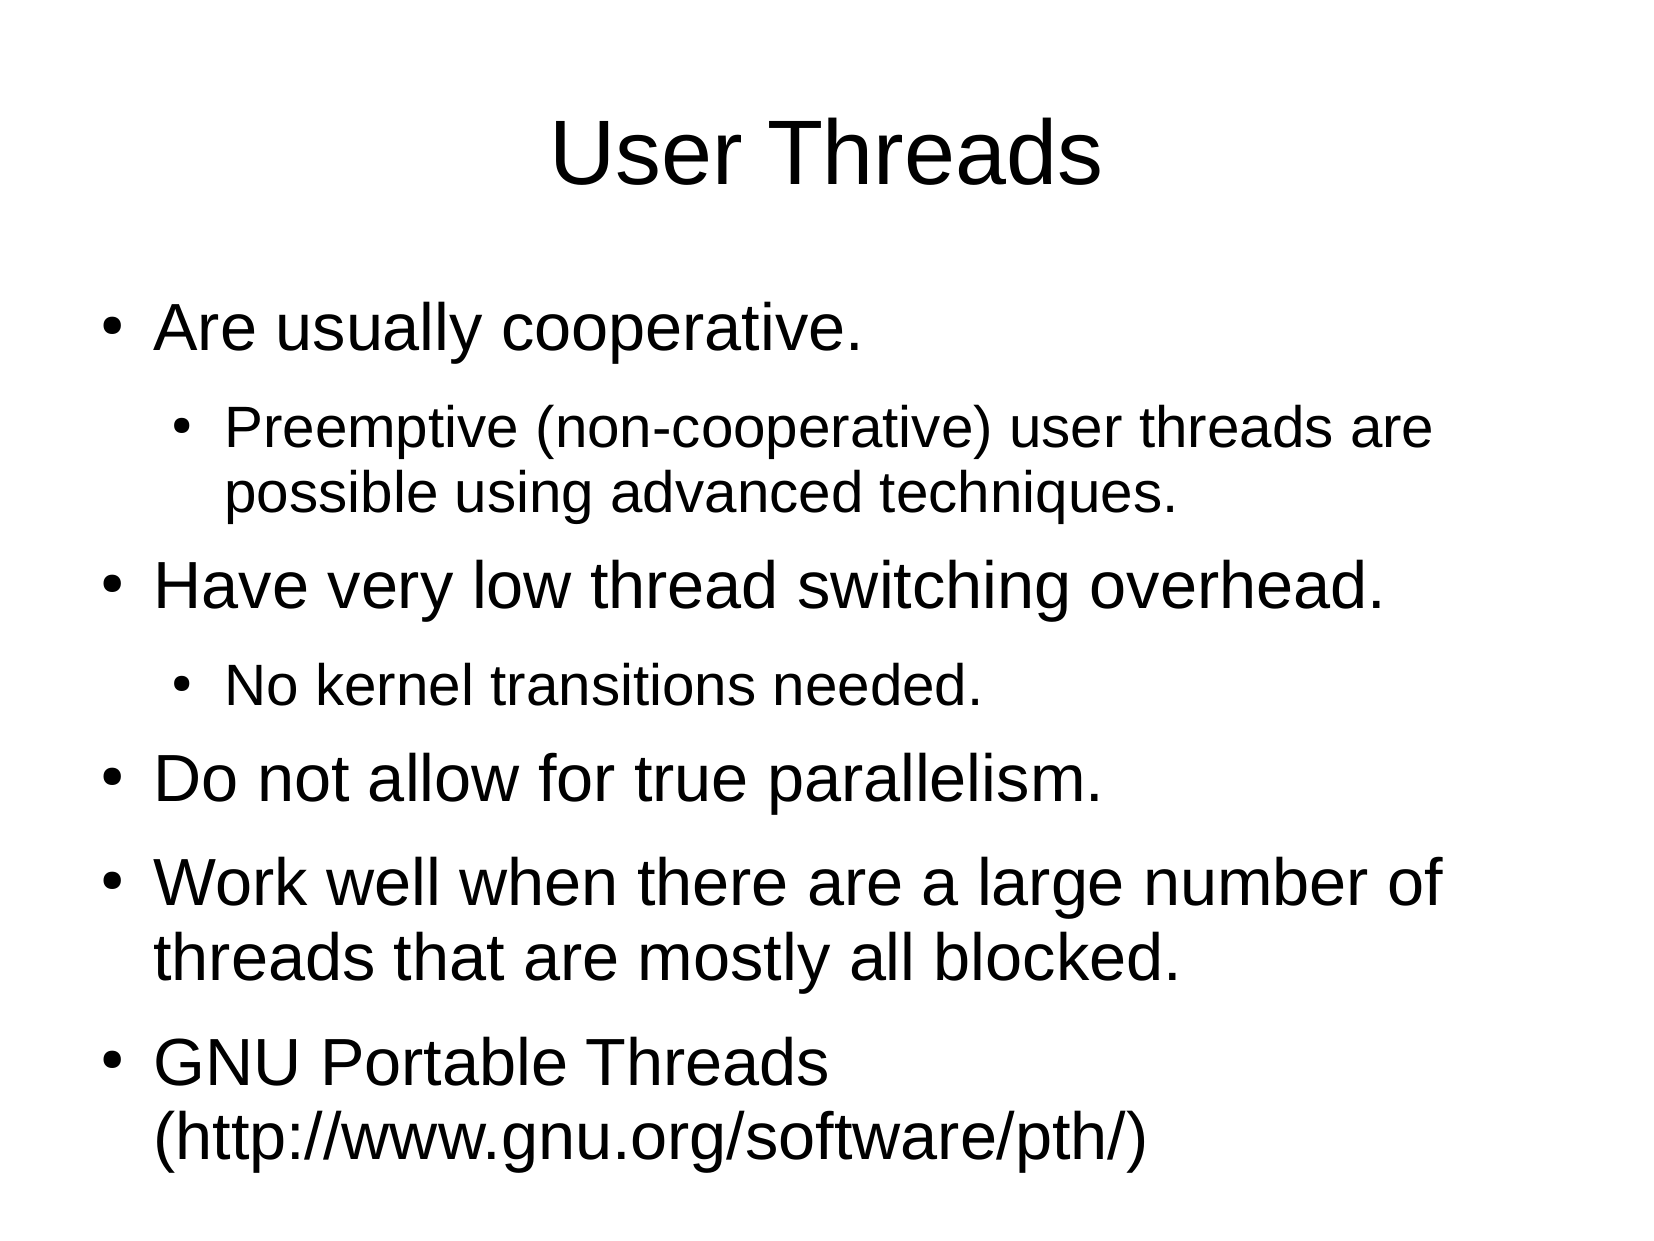

# User Threads
Are usually cooperative.
Preemptive (non-cooperative) user threads are possible using advanced techniques.
Have very low thread switching overhead.
No kernel transitions needed.
Do not allow for true parallelism.
Work well when there are a large number of threads that are mostly all blocked.
GNU Portable Threads (http://www.gnu.org/software/pth/)